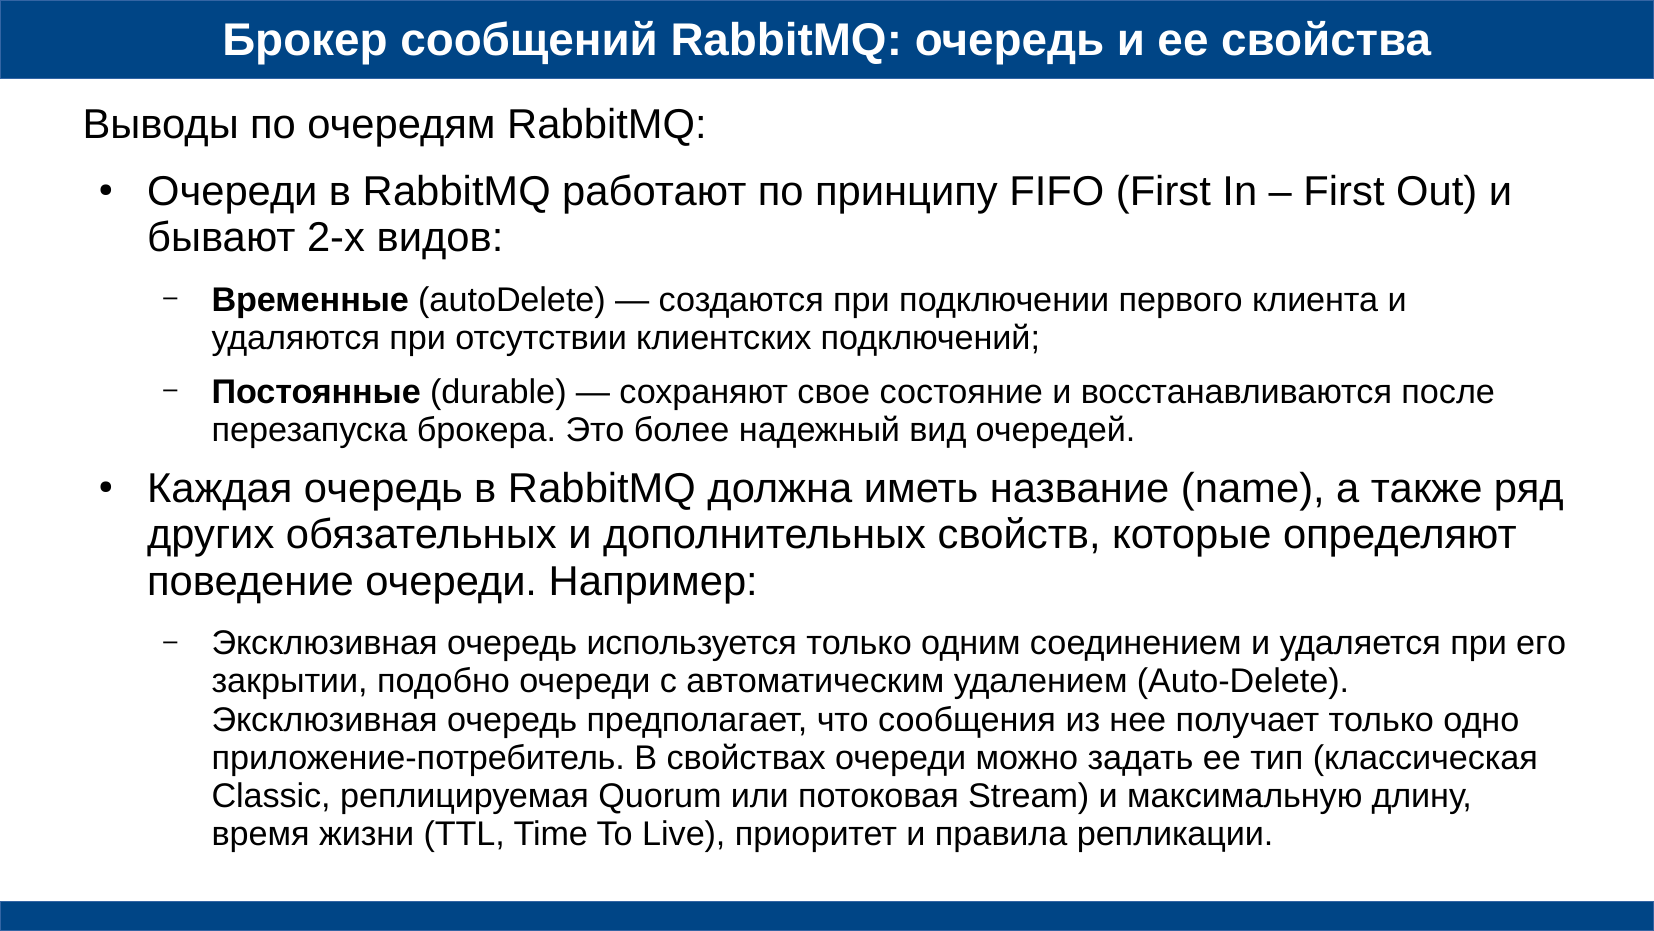

# Брокер сообщений RabbitMQ: очередь и ее свойства
Выводы по очередям RabbitMQ:
Очереди в RabbitMQ работают по принципу FIFO (First In – First Out) и бывают 2-х видов:
Временные (autoDelete) — создаются при подключении первого клиента и удаляются при отсутствии клиентских подключений;
Постоянные (durable) — сохраняют свое состояние и восстанавливаются после перезапуска брокера. Это более надежный вид очередей.
Каждая очередь в RabbitMQ должна иметь название (name), а также ряд других обязательных и дополнительных свойств, которые определяют поведение очереди. Например:
Эксклюзивная очередь используется только одним соединением и удаляется при его закрытии, подобно очереди с автоматическим удалением (Auto-Delete). Эксклюзивная очередь предполагает, что сообщения из нее получает только одно приложение-потребитель. В свойствах очереди можно задать ее тип (классическая Classic, реплицируемая Quorum или потоковая Stream) и максимальную длину, время жизни (TTL, Time To Live), приоритет и правила репликации.